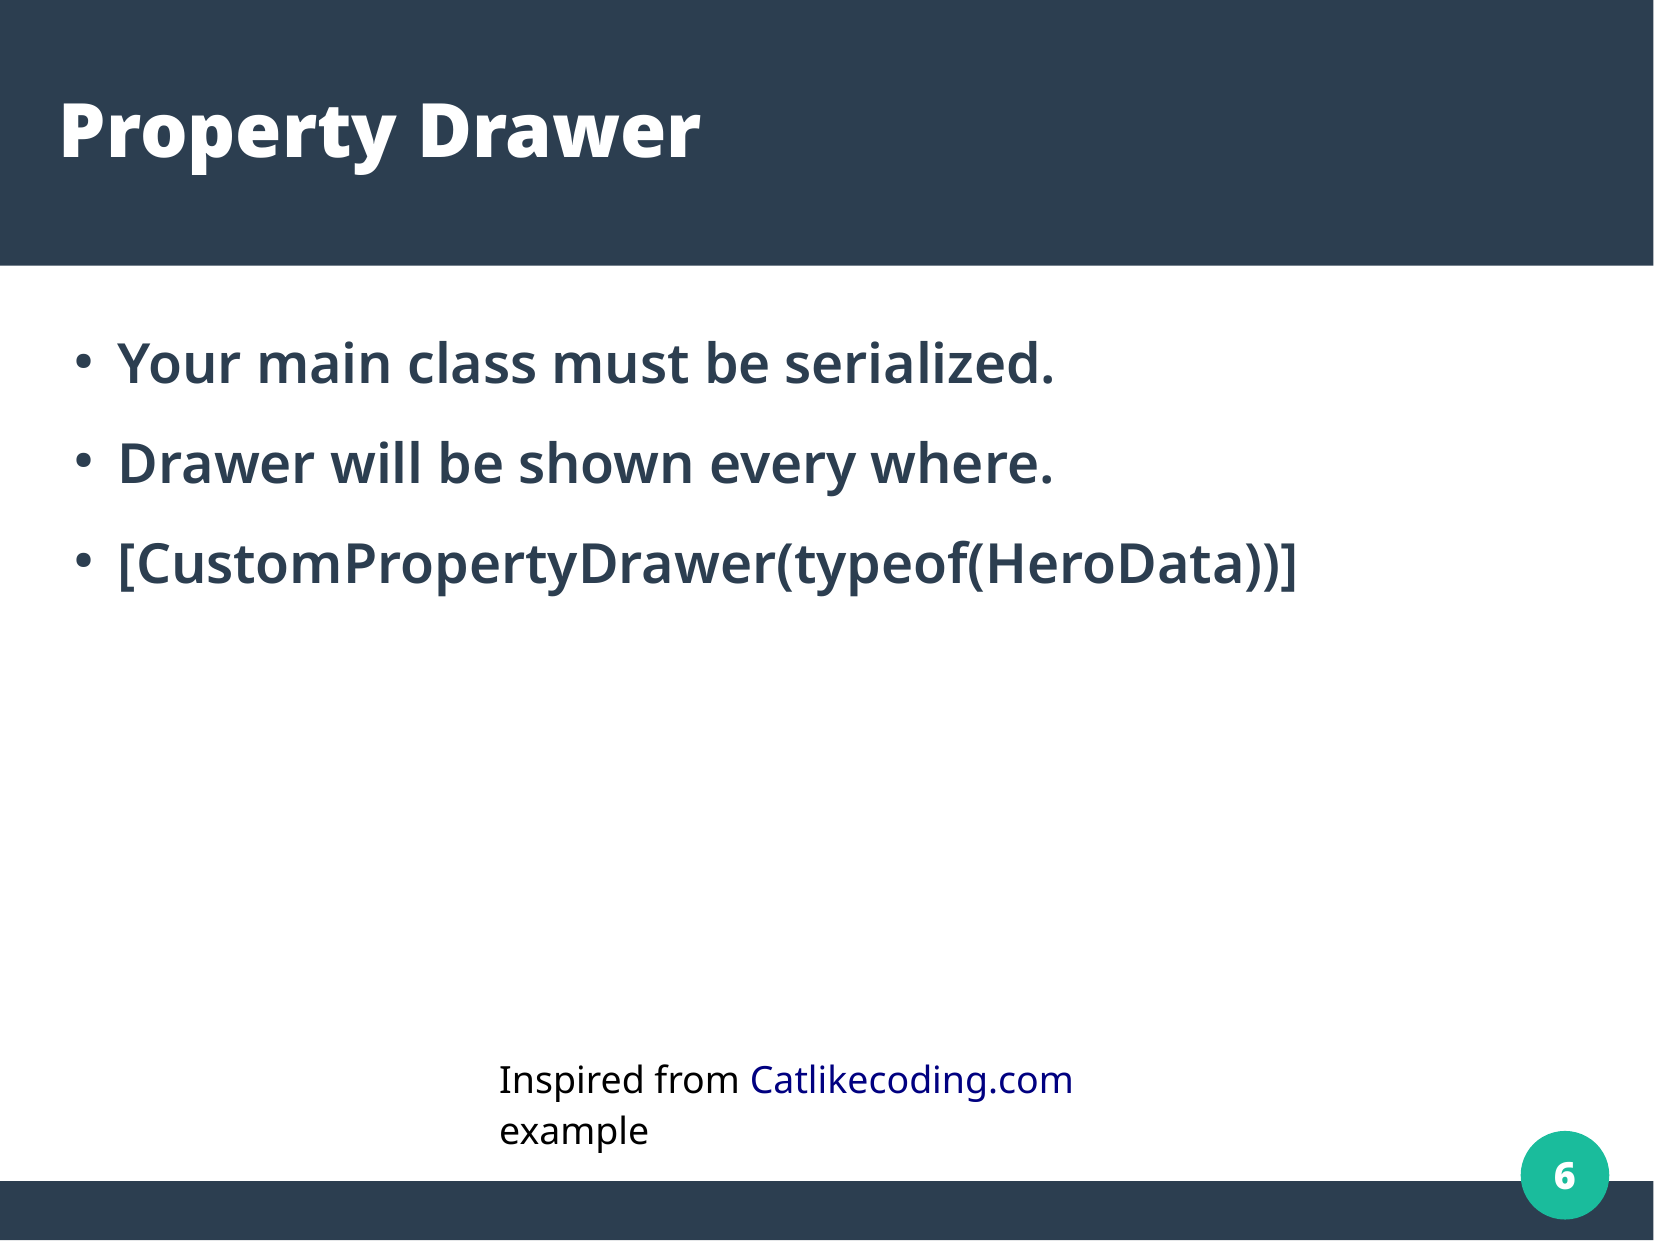

# Property Drawer
Your main class must be serialized.
Drawer will be shown every where.
[CustomPropertyDrawer(typeof(HeroData))]
Inspired from Catlikecoding.com example
6